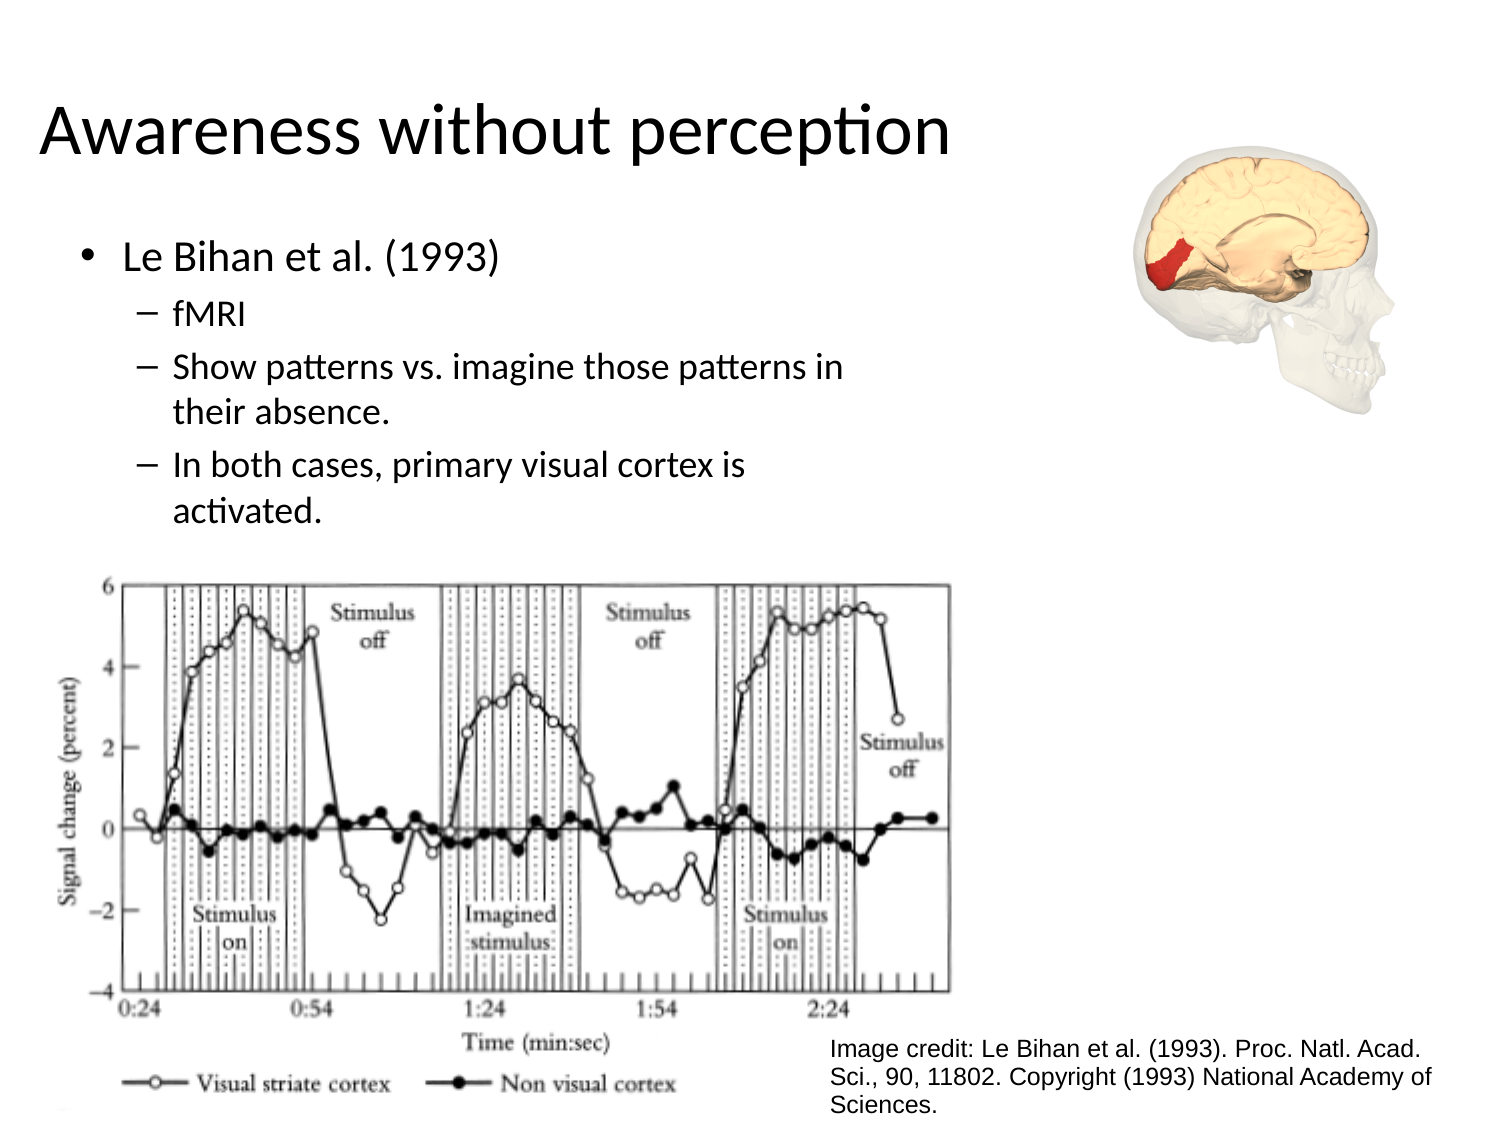

# Awareness without perception
Le Bihan et al. (1993)
fMRI
Show patterns vs. imagine those patterns in their absence.
In both cases, primary visual cortex is activated.
Image credit: Le Bihan et al. (1993). Proc. Natl. Acad. Sci., 90, 11802. Copyright (1993) National Academy of Sciences.